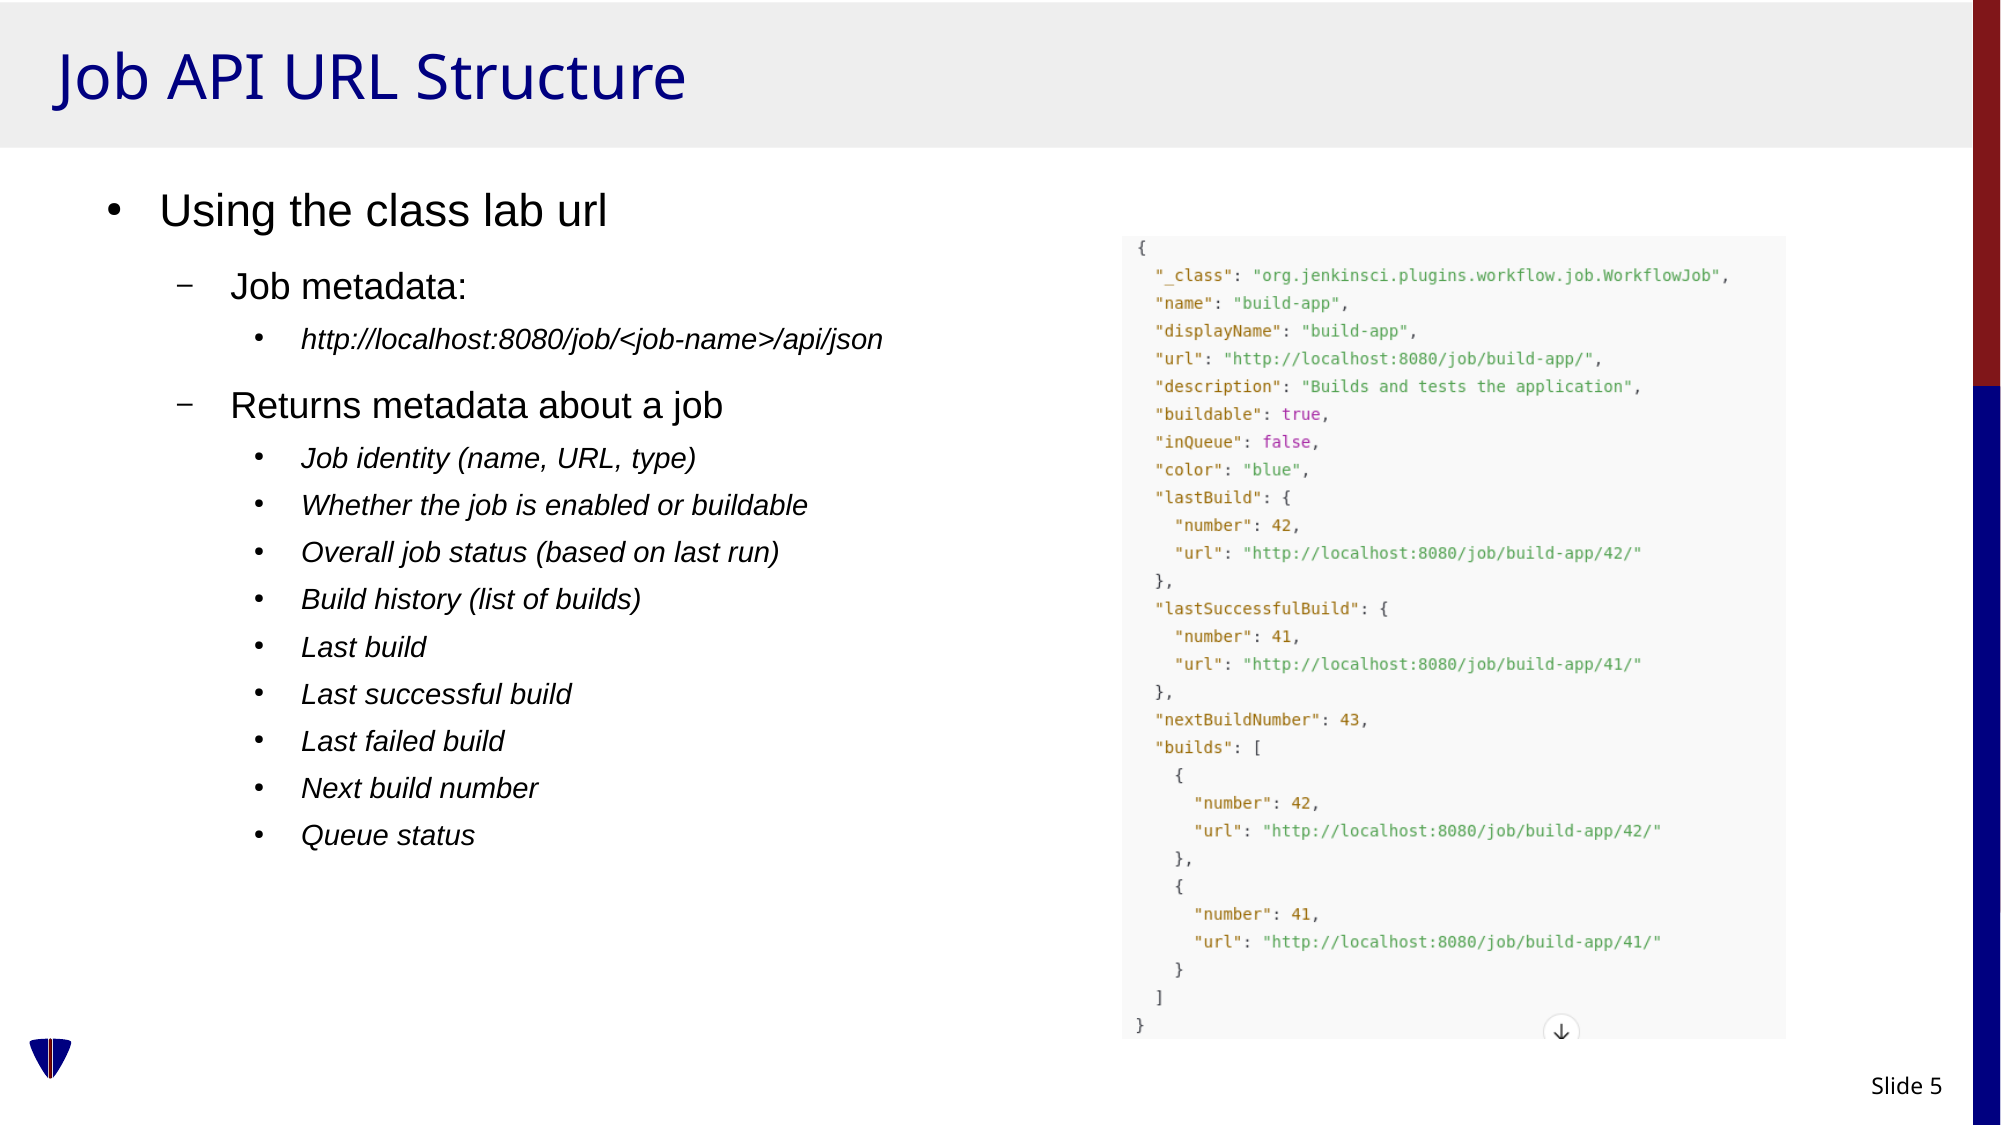

# Job API URL Structure
Using the class lab url
Job metadata:
http://localhost:8080/job/<job-name>/api/json
Returns metadata about a job
Job identity (name, URL, type)
Whether the job is enabled or buildable
Overall job status (based on last run)
Build history (list of builds)
Last build
Last successful build
Last failed build
Next build number
Queue status